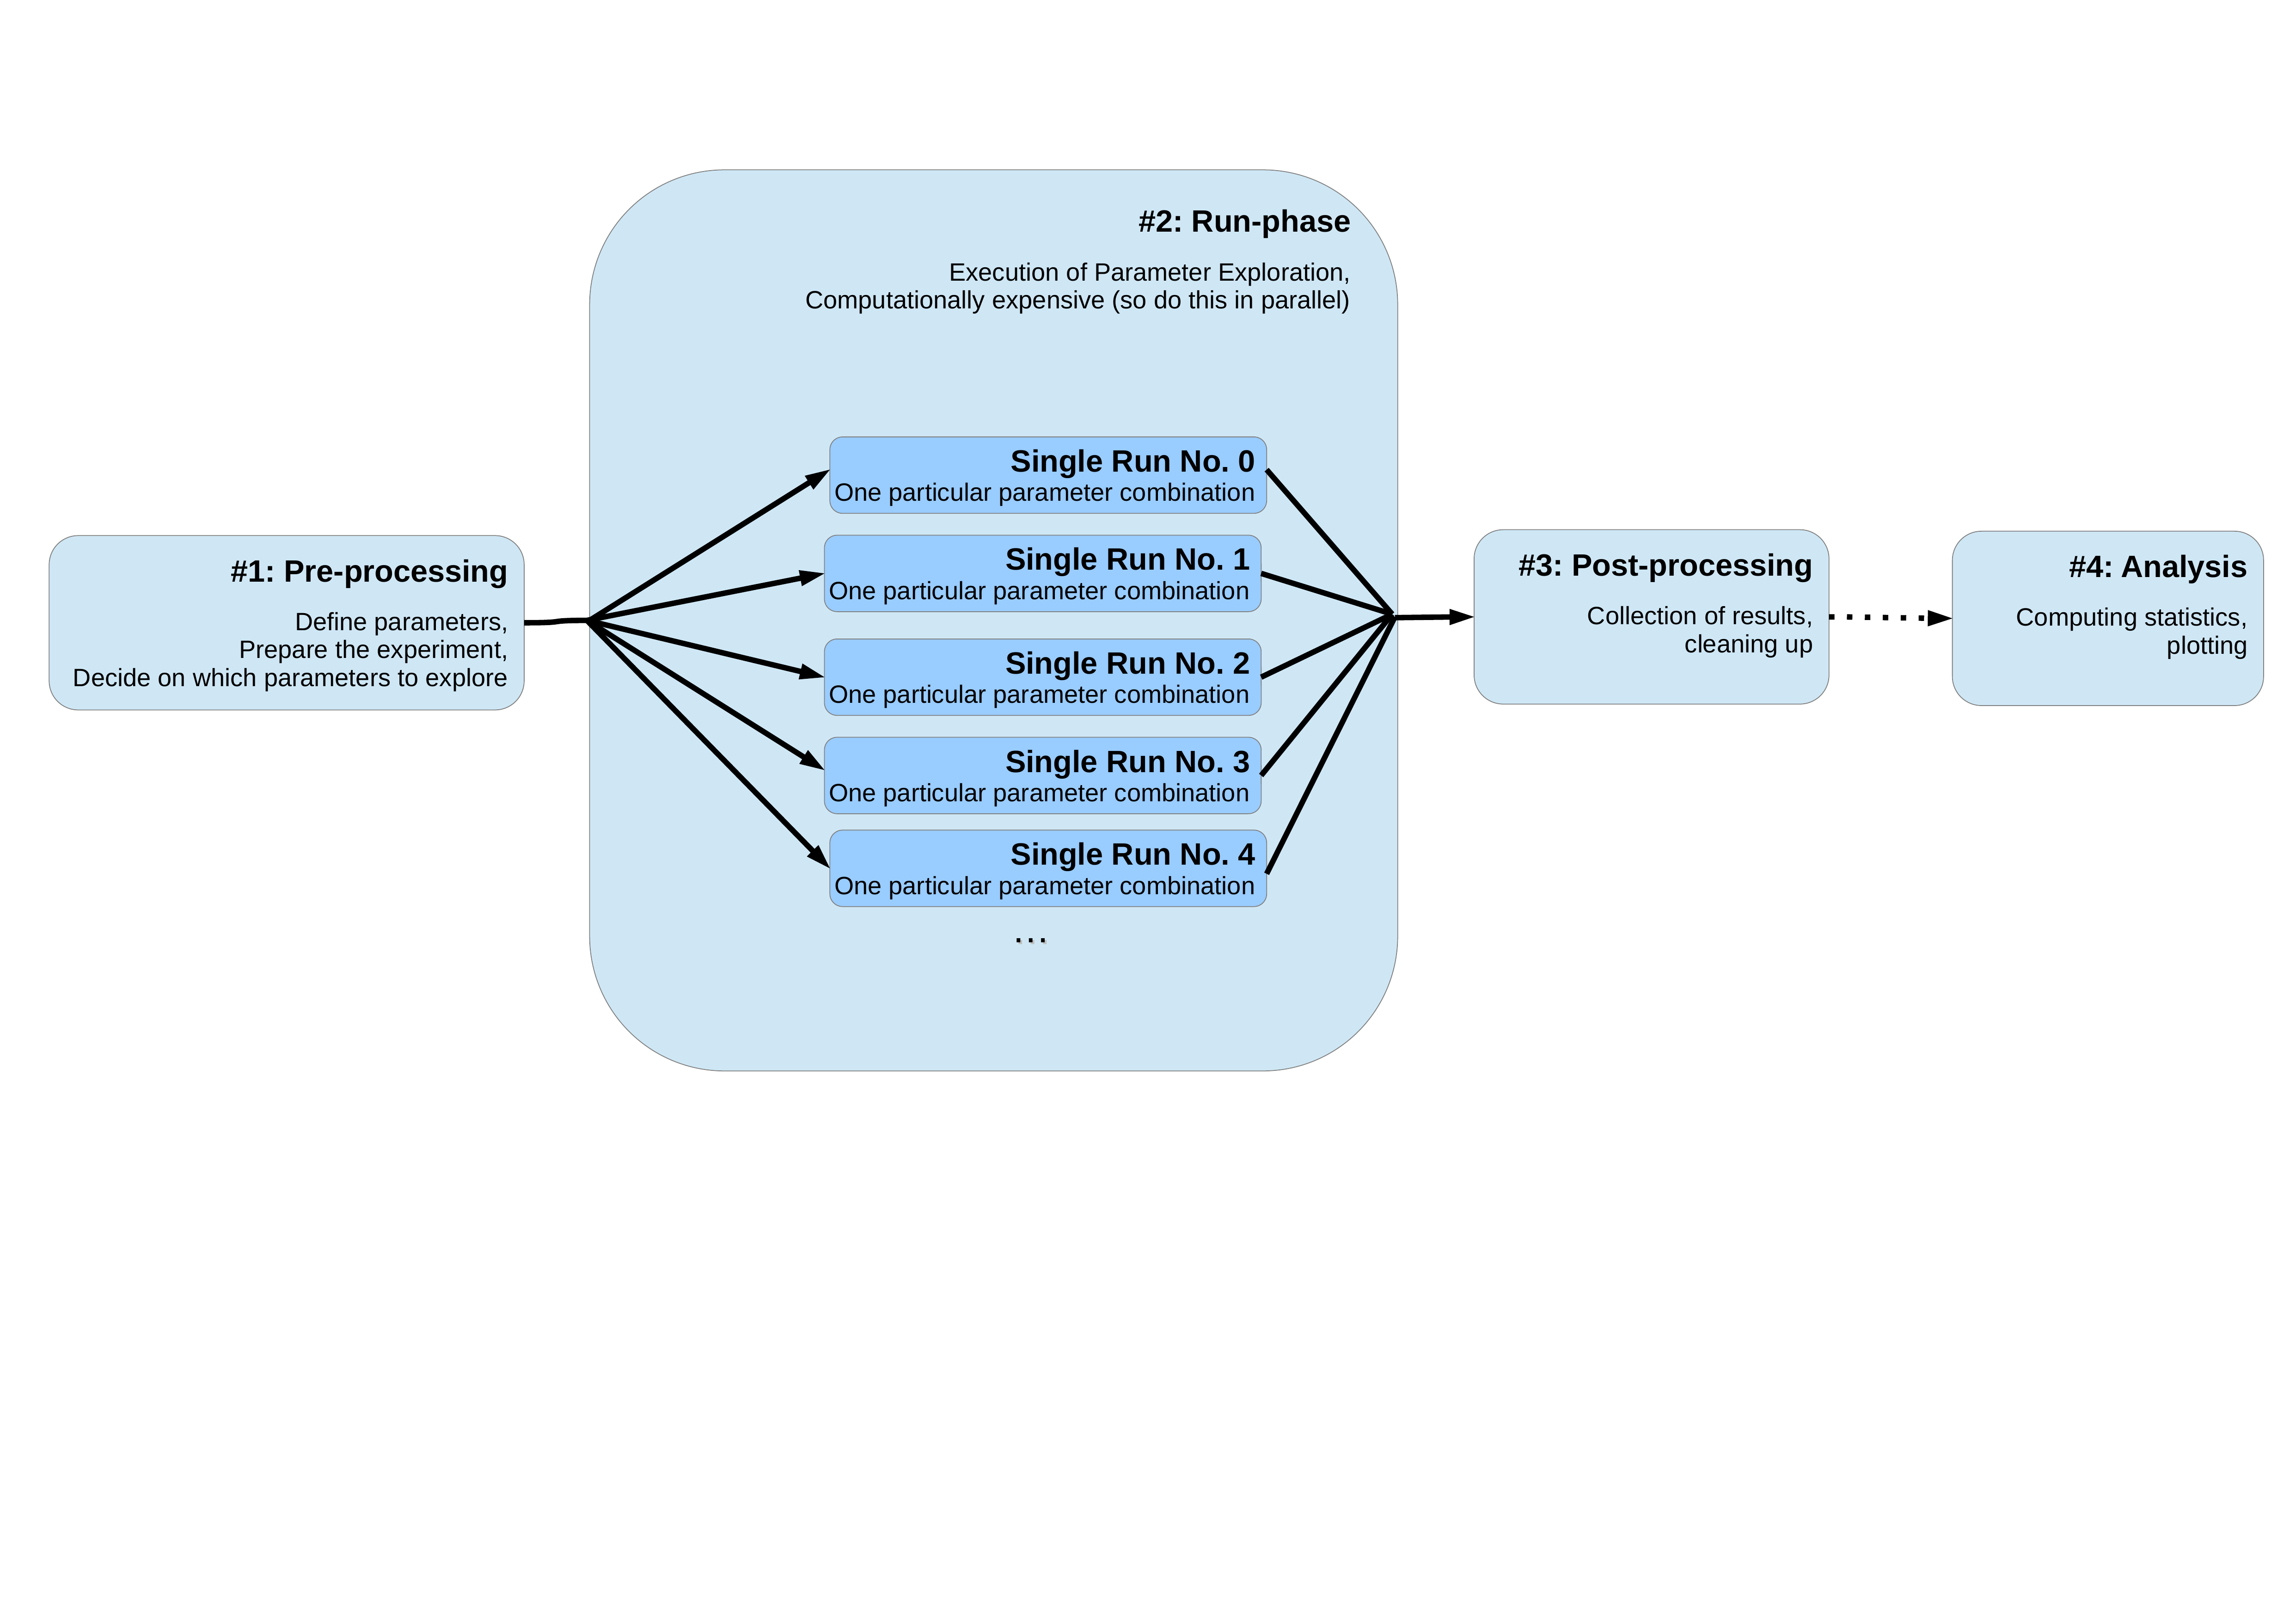

#2: Run-phase
Execution of Parameter Exploration,
Computationally expensive (so do this in parallel)
…
Single Run No. 0
One particular parameter combination
#3: Post-processing
Collection of results,
cleaning up
#4: Analysis
Computing statistics,
plotting
Single Run No. 1
One particular parameter combination
#1: Pre-processing
Define parameters,
Prepare the experiment,
Decide on which parameters to explore
Single Run No. 2
One particular parameter combination
Single Run No. 3
One particular parameter combination
Single Run No. 4
One particular parameter combination